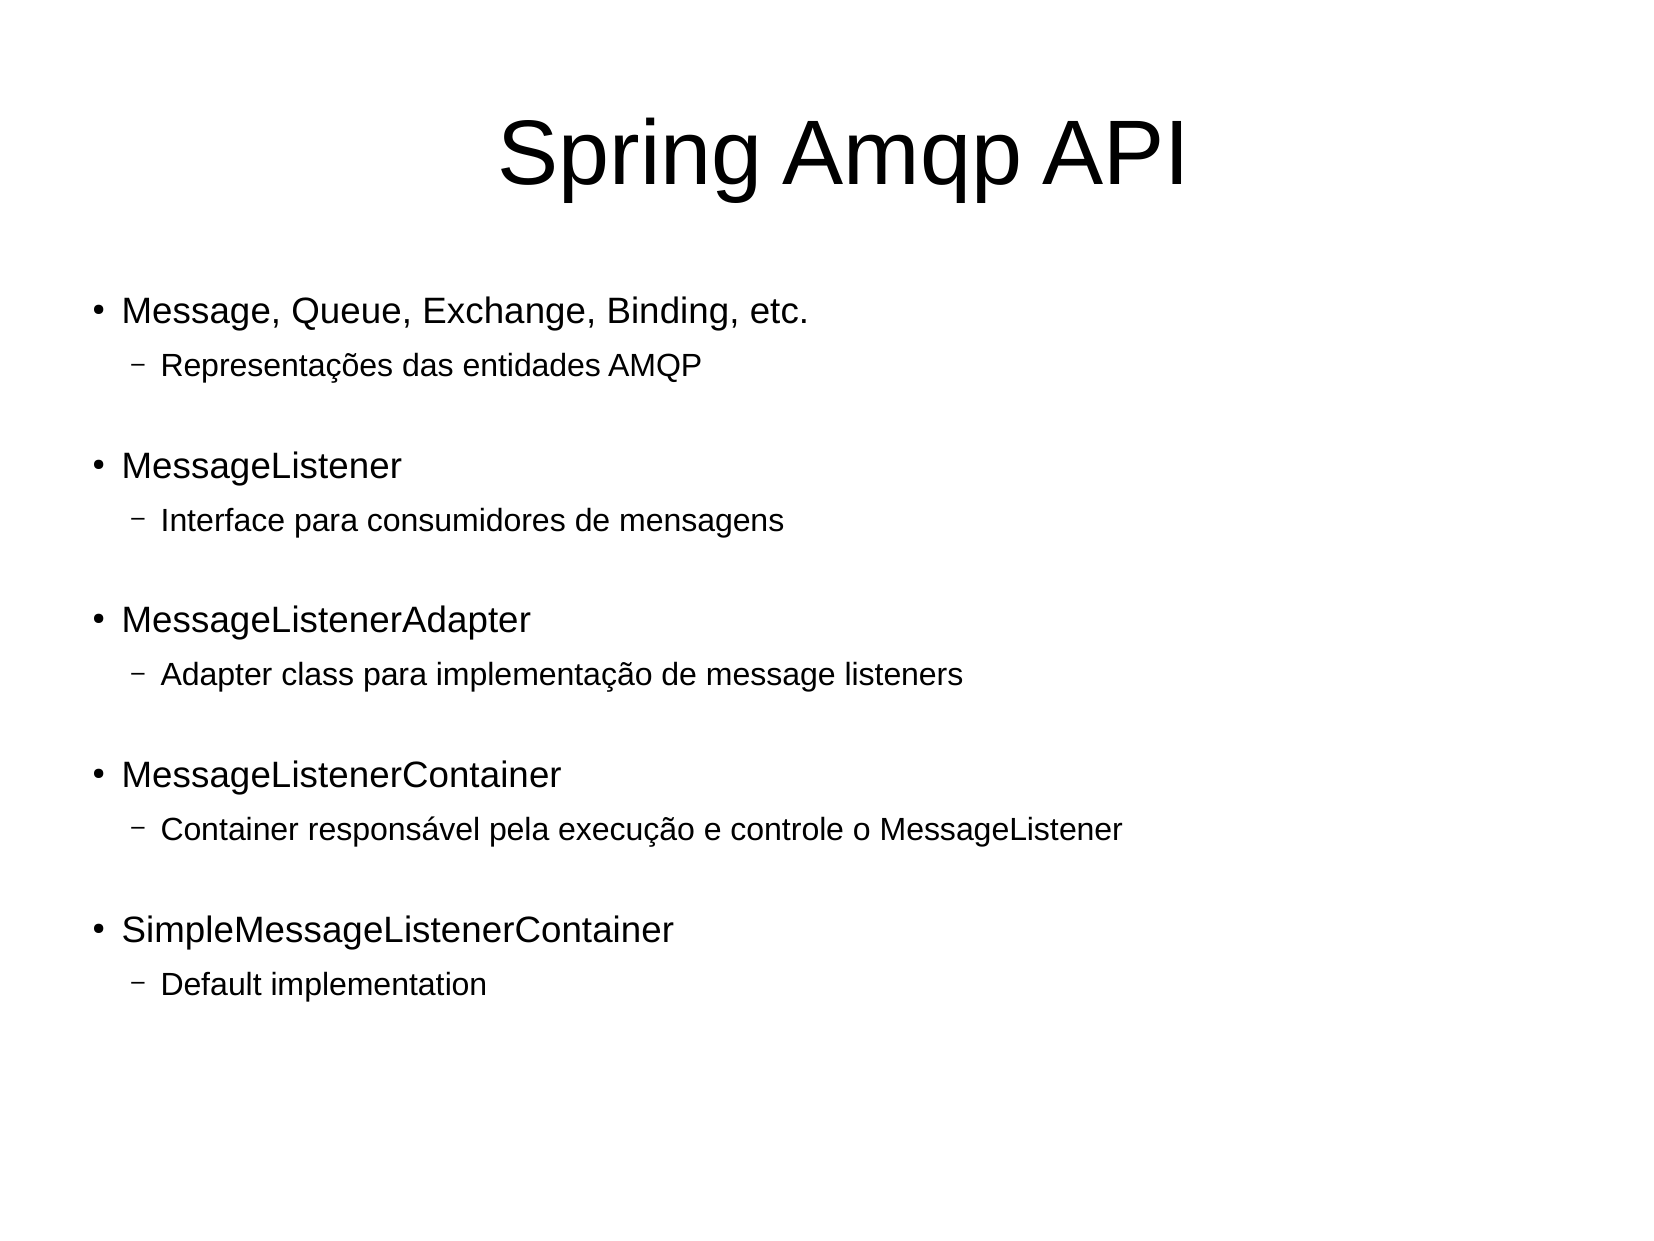

# Spring Amqp API
Message, Queue, Exchange, Binding, etc.
Representações das entidades AMQP
MessageListener
Interface para consumidores de mensagens
MessageListenerAdapter
Adapter class para implementação de message listeners
MessageListenerContainer
Container responsável pela execução e controle o MessageListener
SimpleMessageListenerContainer
Default implementation